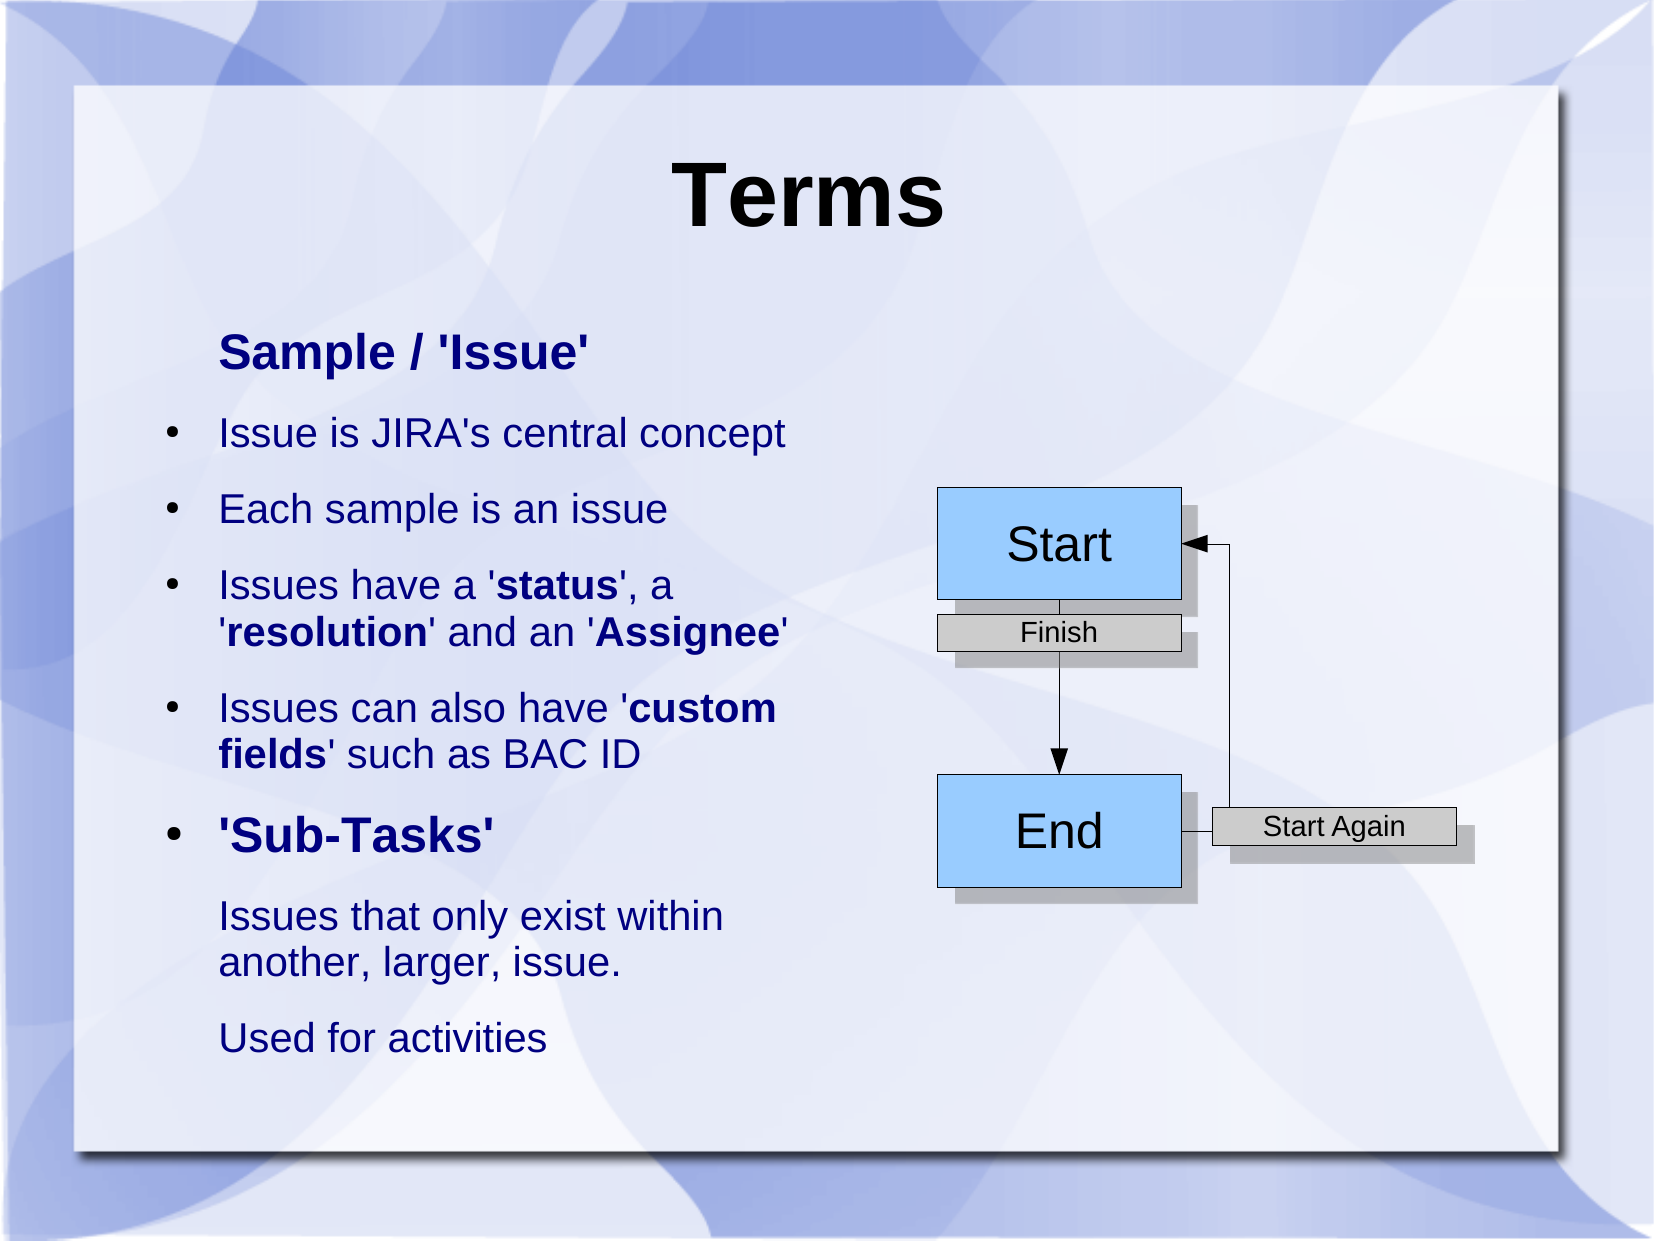

# Terms
Sample / 'Issue'
Issue is JIRA's central concept
Each sample is an issue
Issues have a 'status', a 'resolution' and an 'Assignee'
Issues can also have 'custom fields' such as BAC ID
'Sub-Tasks'
Issues that only exist within another, larger, issue.
Used for activities
Start
Finish
End
Start Again